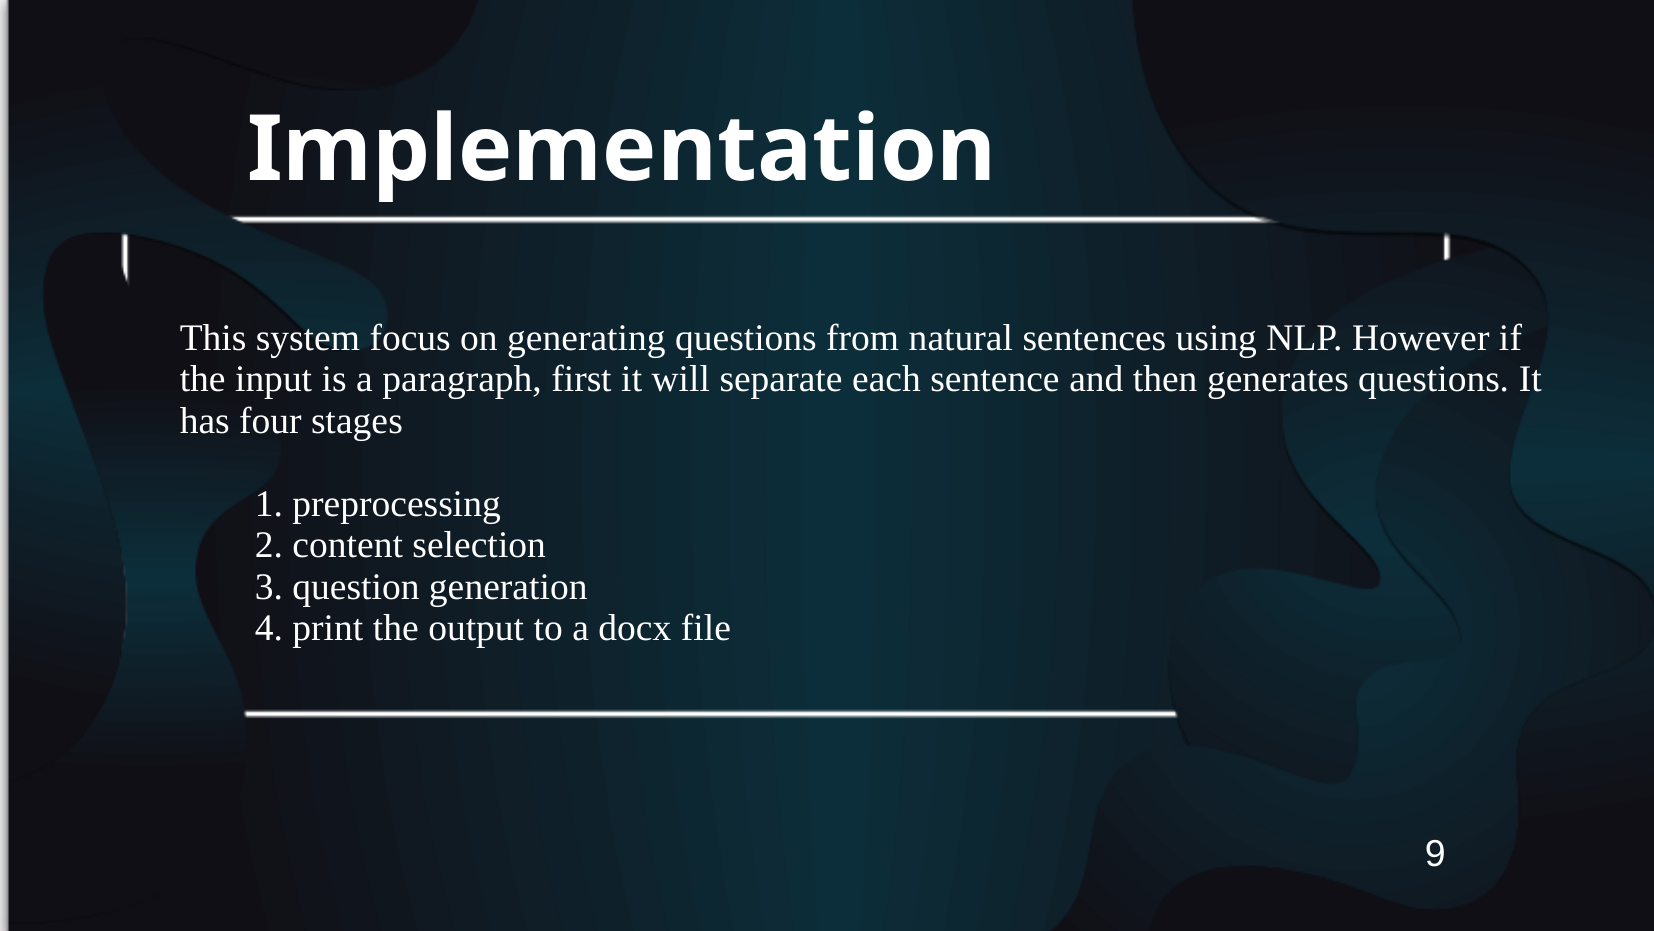

Implementation
This system focus on generating questions from natural sentences using NLP. However if the input is a paragraph, first it will separate each sentence and then generates questions. It has four stages
	1. preprocessing
	2. content selection
	3. question generation
	4. print the output to a docx file
9
10